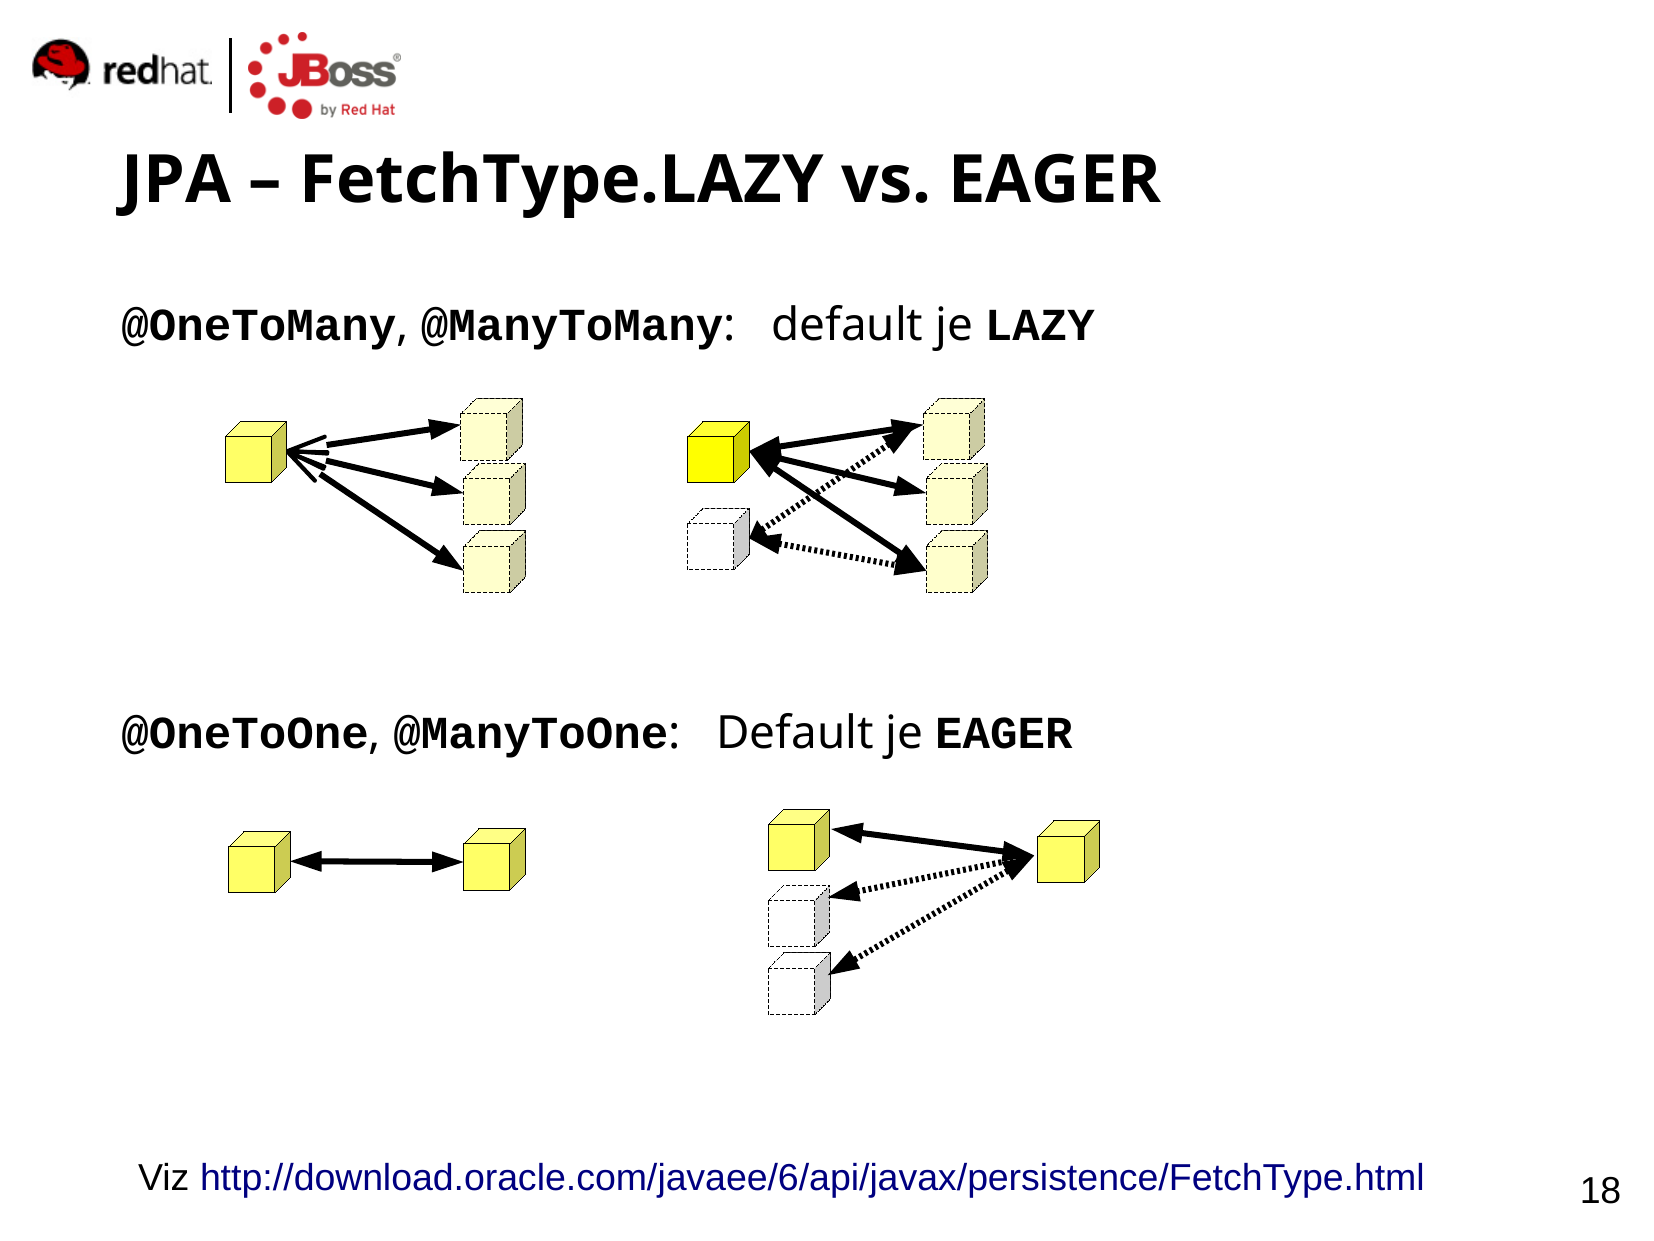

# JPA – FetchType.LAZY vs. EAGER
@OneToMany, @ManyToMany: default je LAZY
@OneToOne, @ManyToOne: Default je EAGER
Viz http://download.oracle.com/javaee/6/api/javax/persistence/FetchType.html